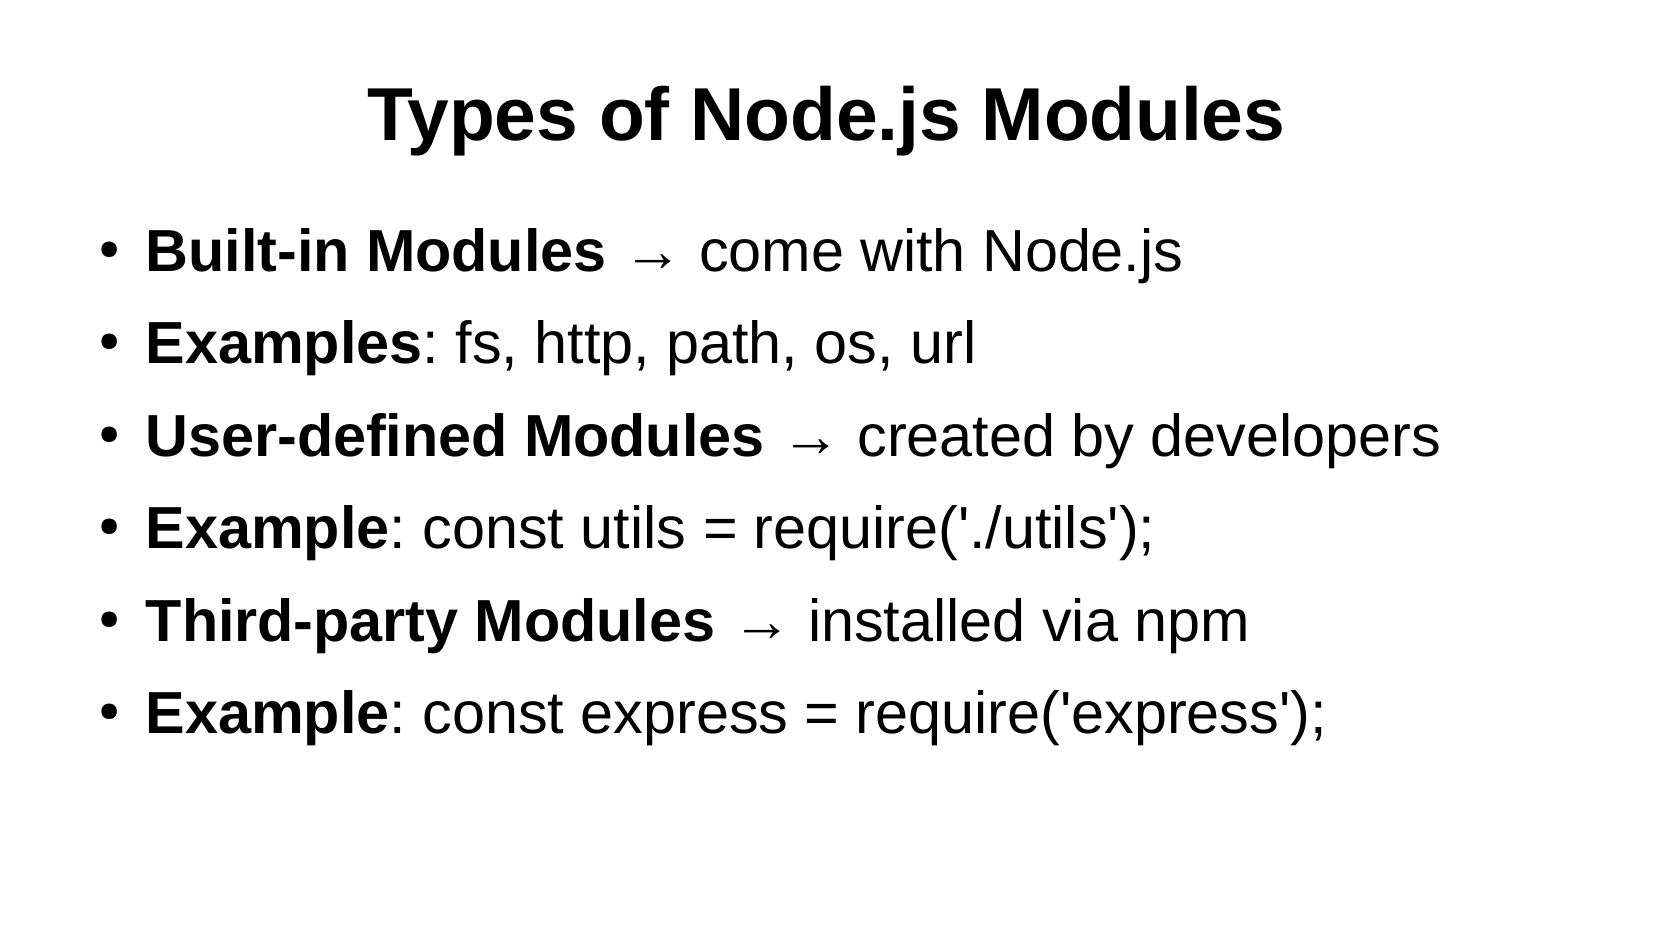

# Types of Node.js Modules
Built-in Modules → come with Node.js
Examples: fs, http, path, os, url
User-defined Modules → created by developers
Example: const utils = require('./utils');
Third-party Modules → installed via npm
Example: const express = require('express');